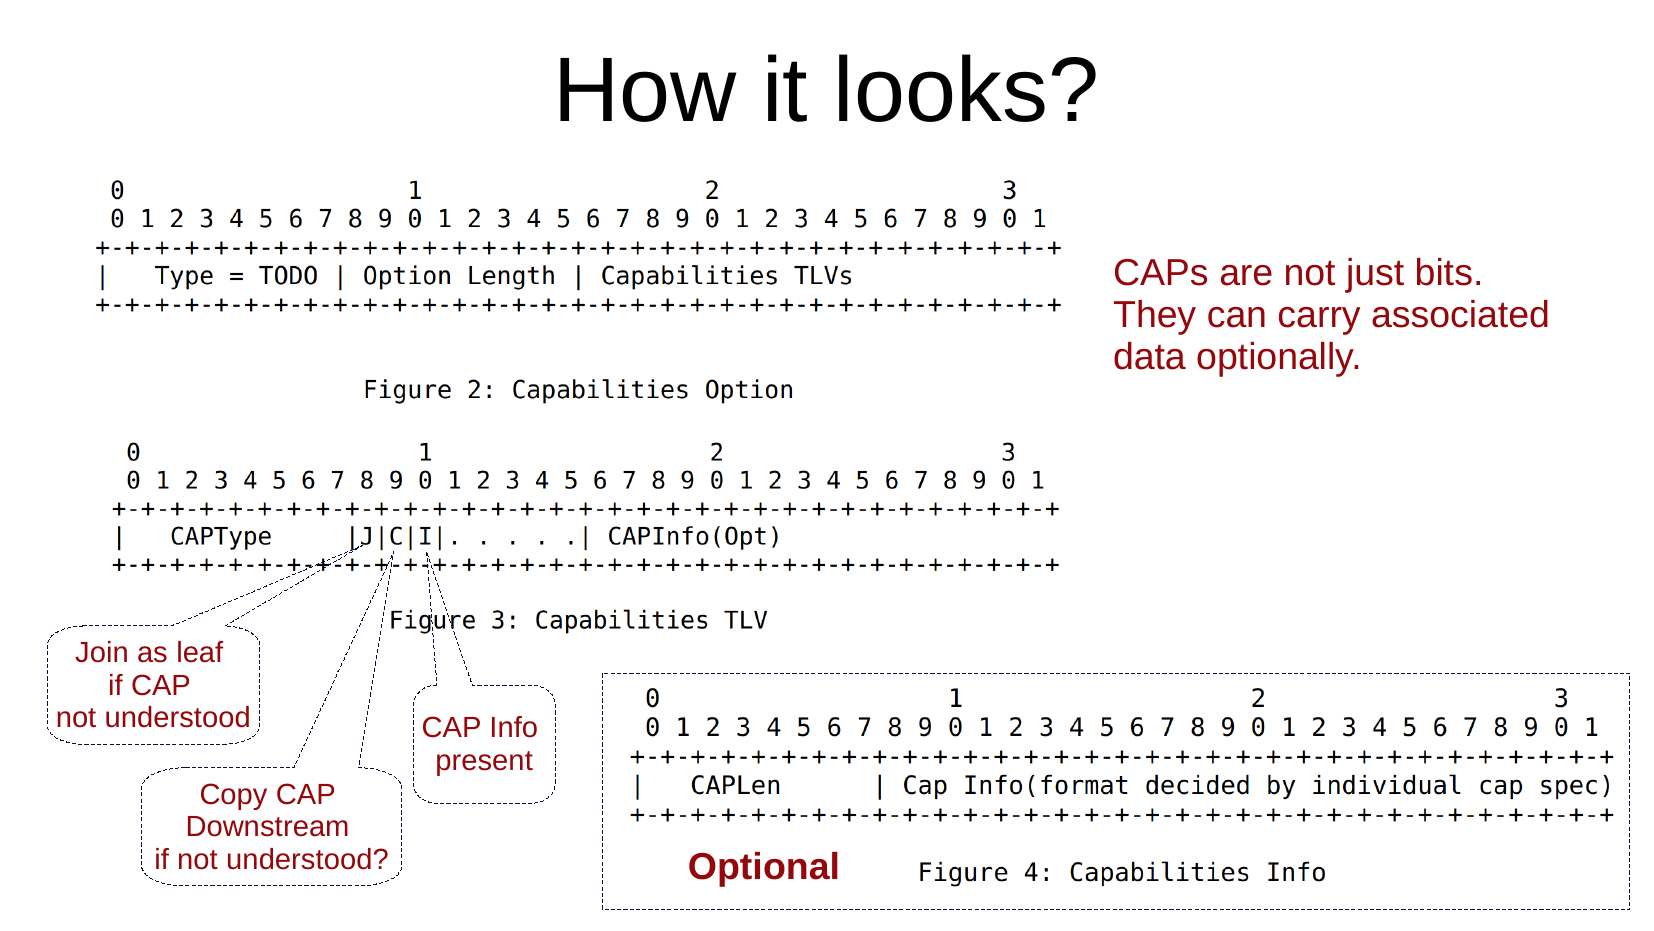

# How it looks?
CAPs are not just bits.
They can carry associated data optionally.
Join as leaf
if CAP
not understood
CAP Info
present
Copy CAP
Downstream
if not understood?
Optional